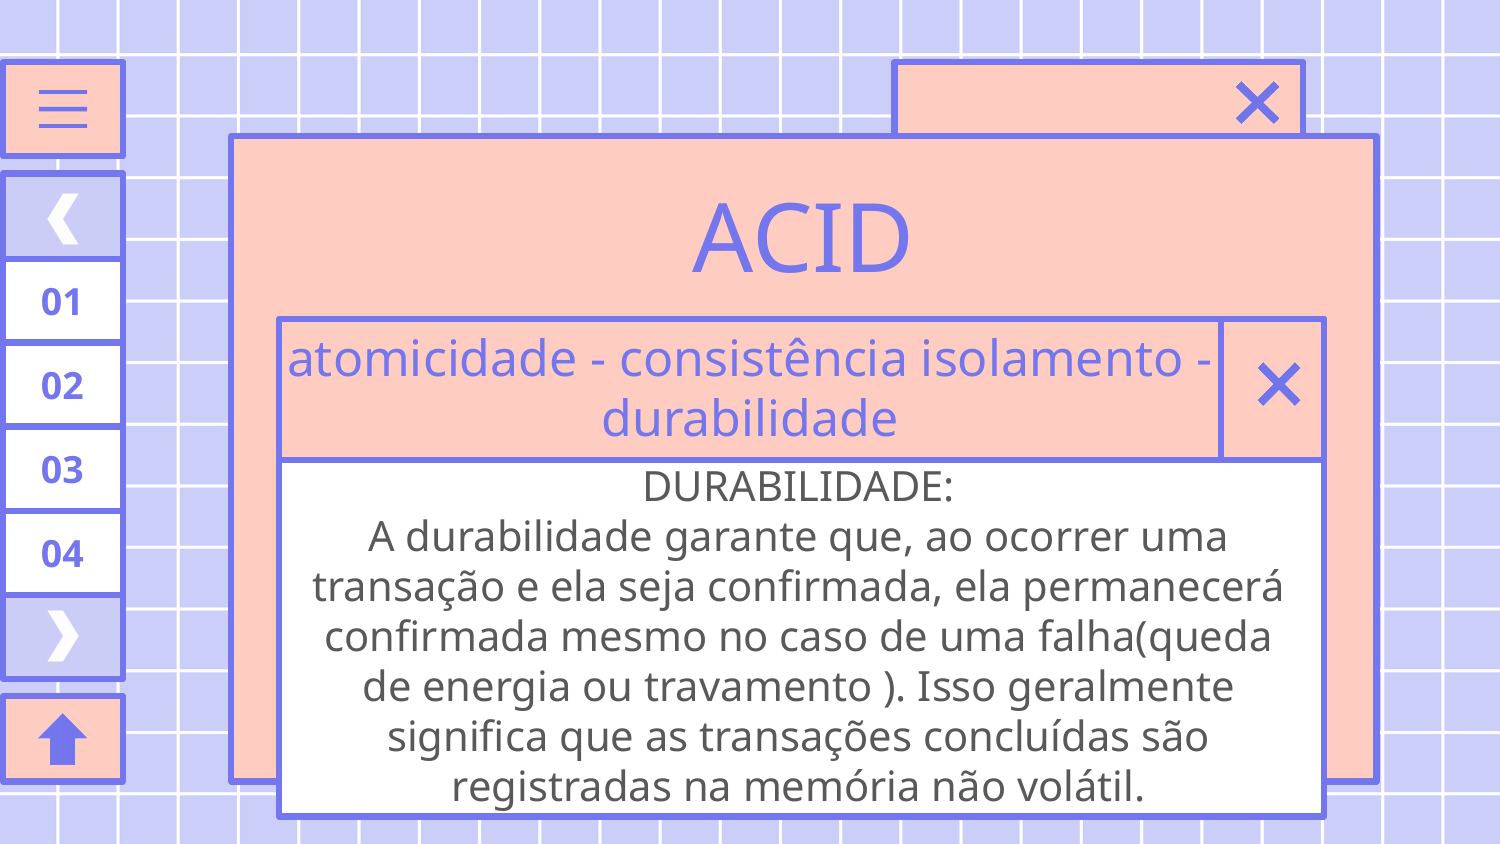

# ACID
01
atomicidade - consistência isolamento - durabilidade
02
03
04
DURABILIDADE:
A durabilidade garante que, ao ocorrer uma transação e ela seja confirmada, ela permanecerá confirmada mesmo no caso de uma falha(queda de energia ou travamento ). Isso geralmente significa que as transações concluídas são registradas na memória não volátil.